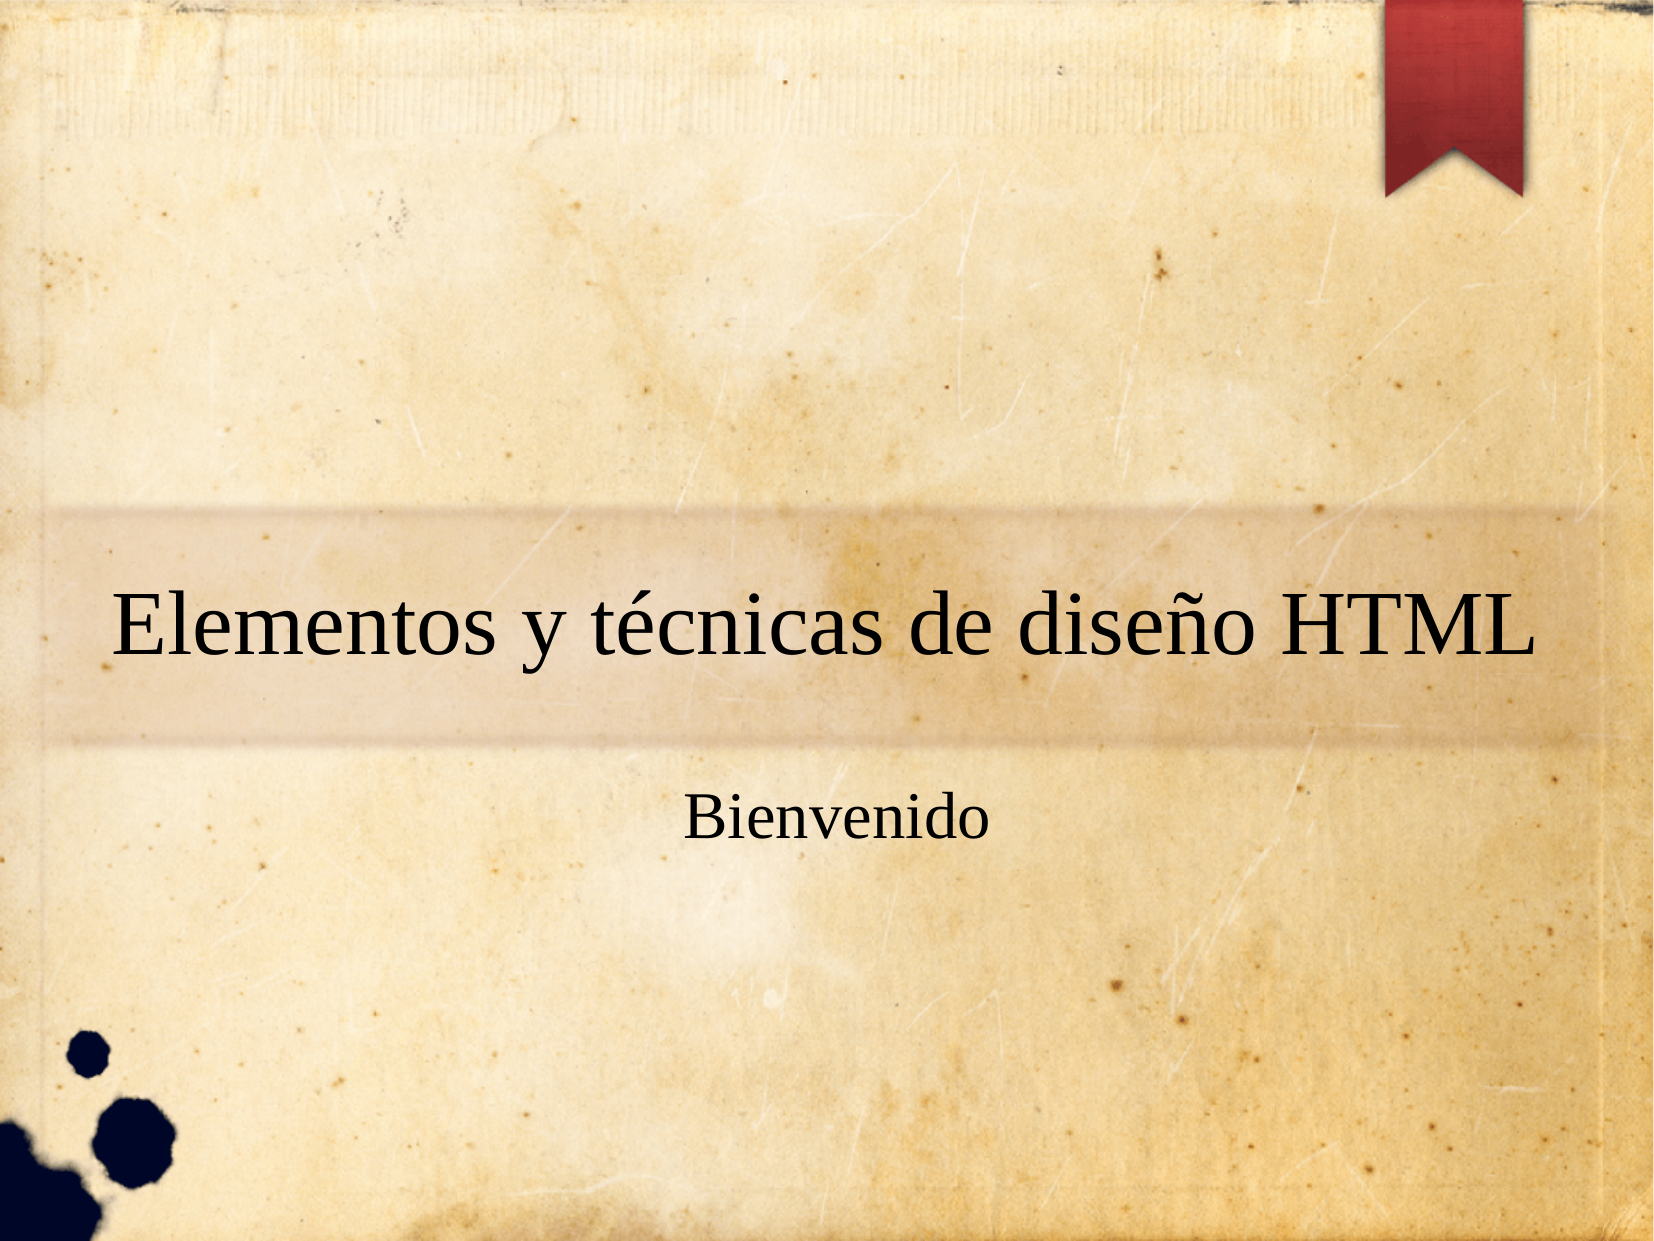

# Elementos y técnicas de diseño HTML
Bienvenido